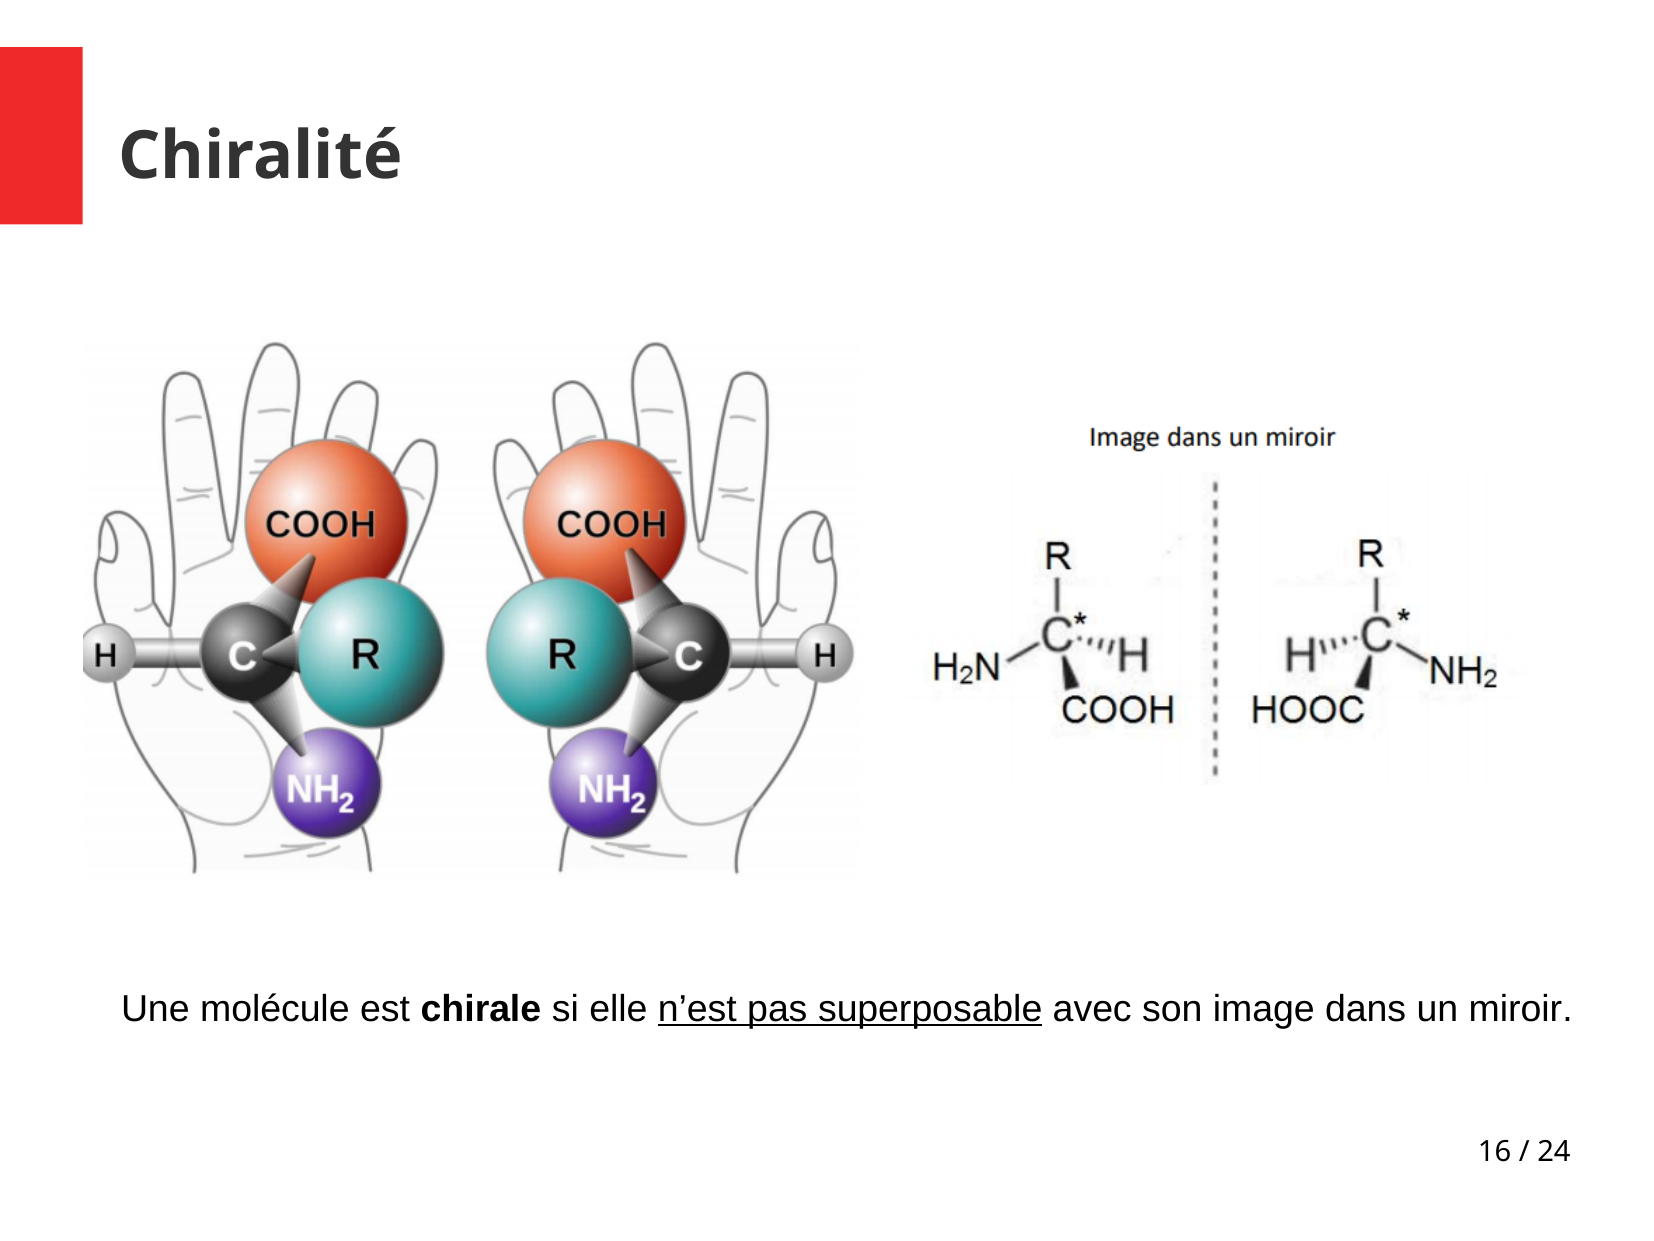

# Chiralité
Une molécule est chirale si elle n’est pas superposable avec son image dans un miroir.
16